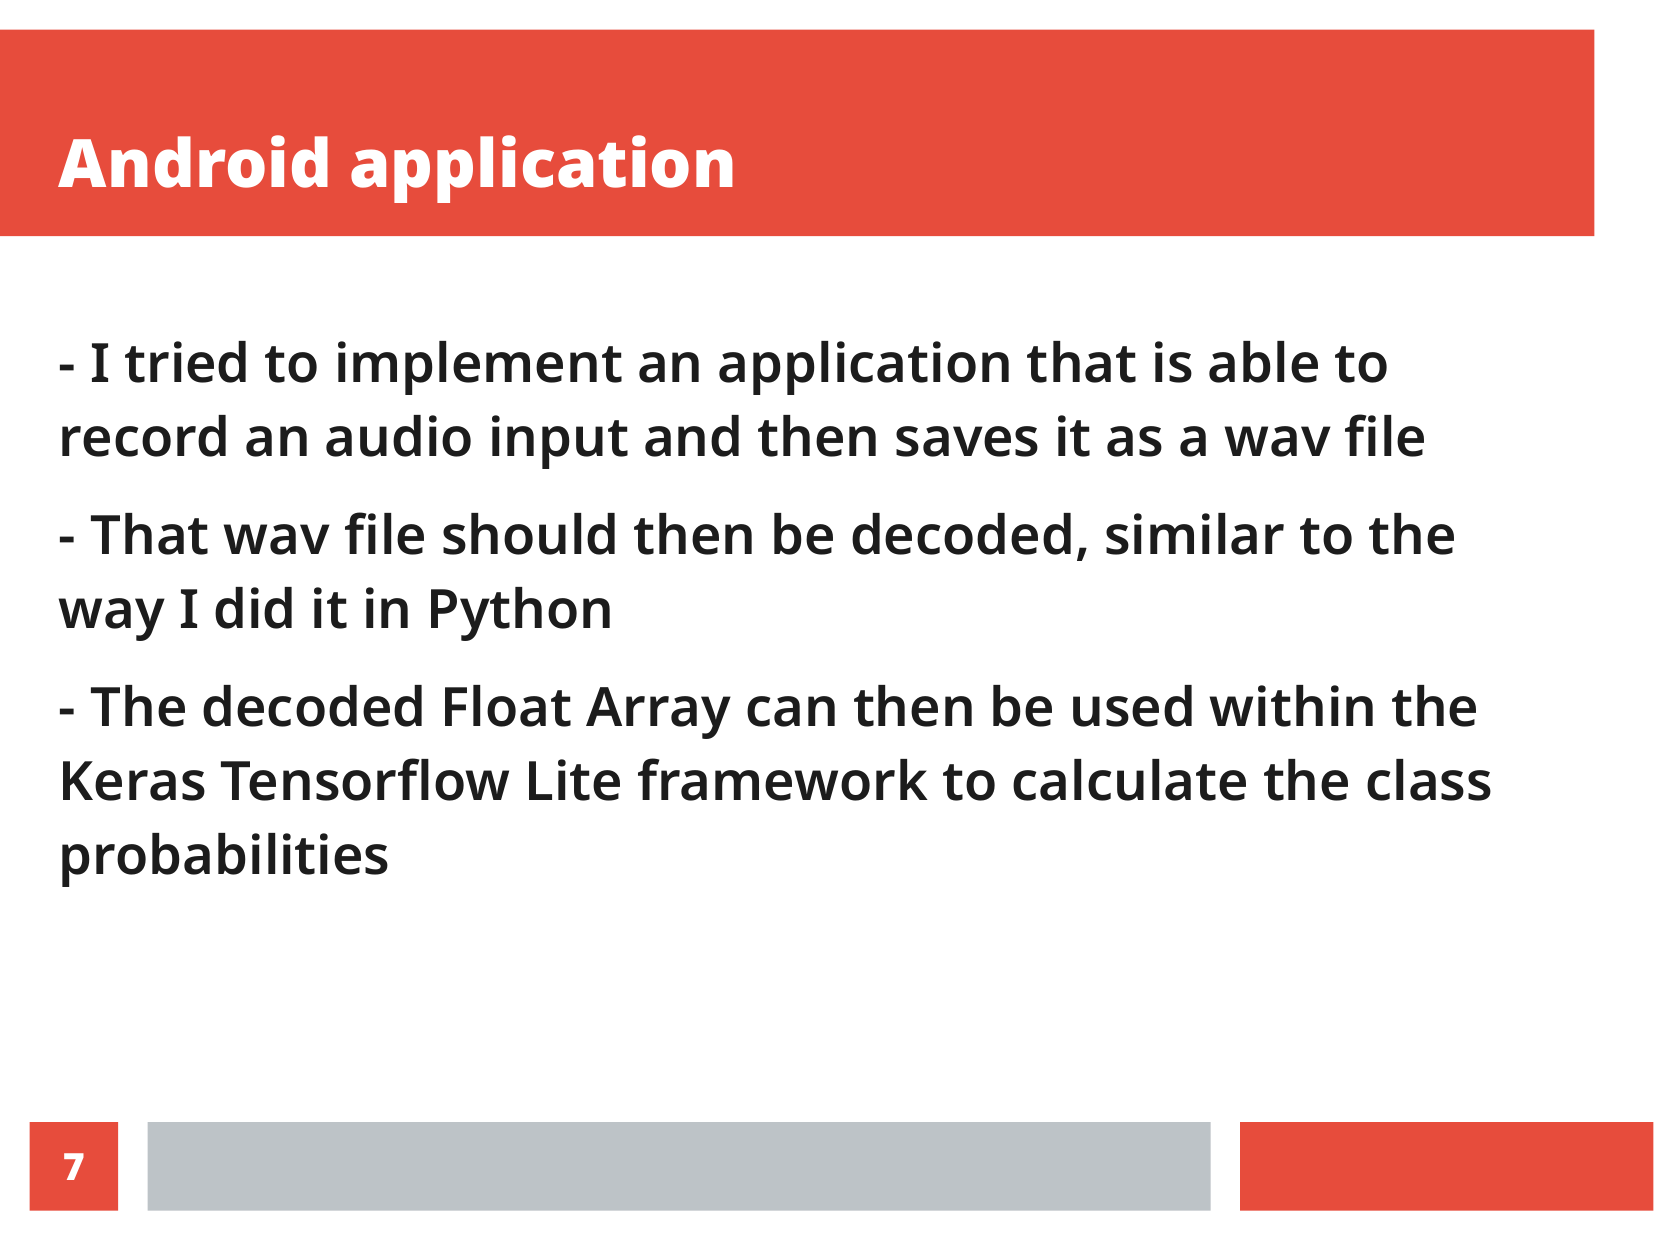

# Android application
- I tried to implement an application that is able to record an audio input and then saves it as a wav file
- That wav file should then be decoded, similar to the way I did it in Python
- The decoded Float Array can then be used within the Keras Tensorflow Lite framework to calculate the class probabilities
7